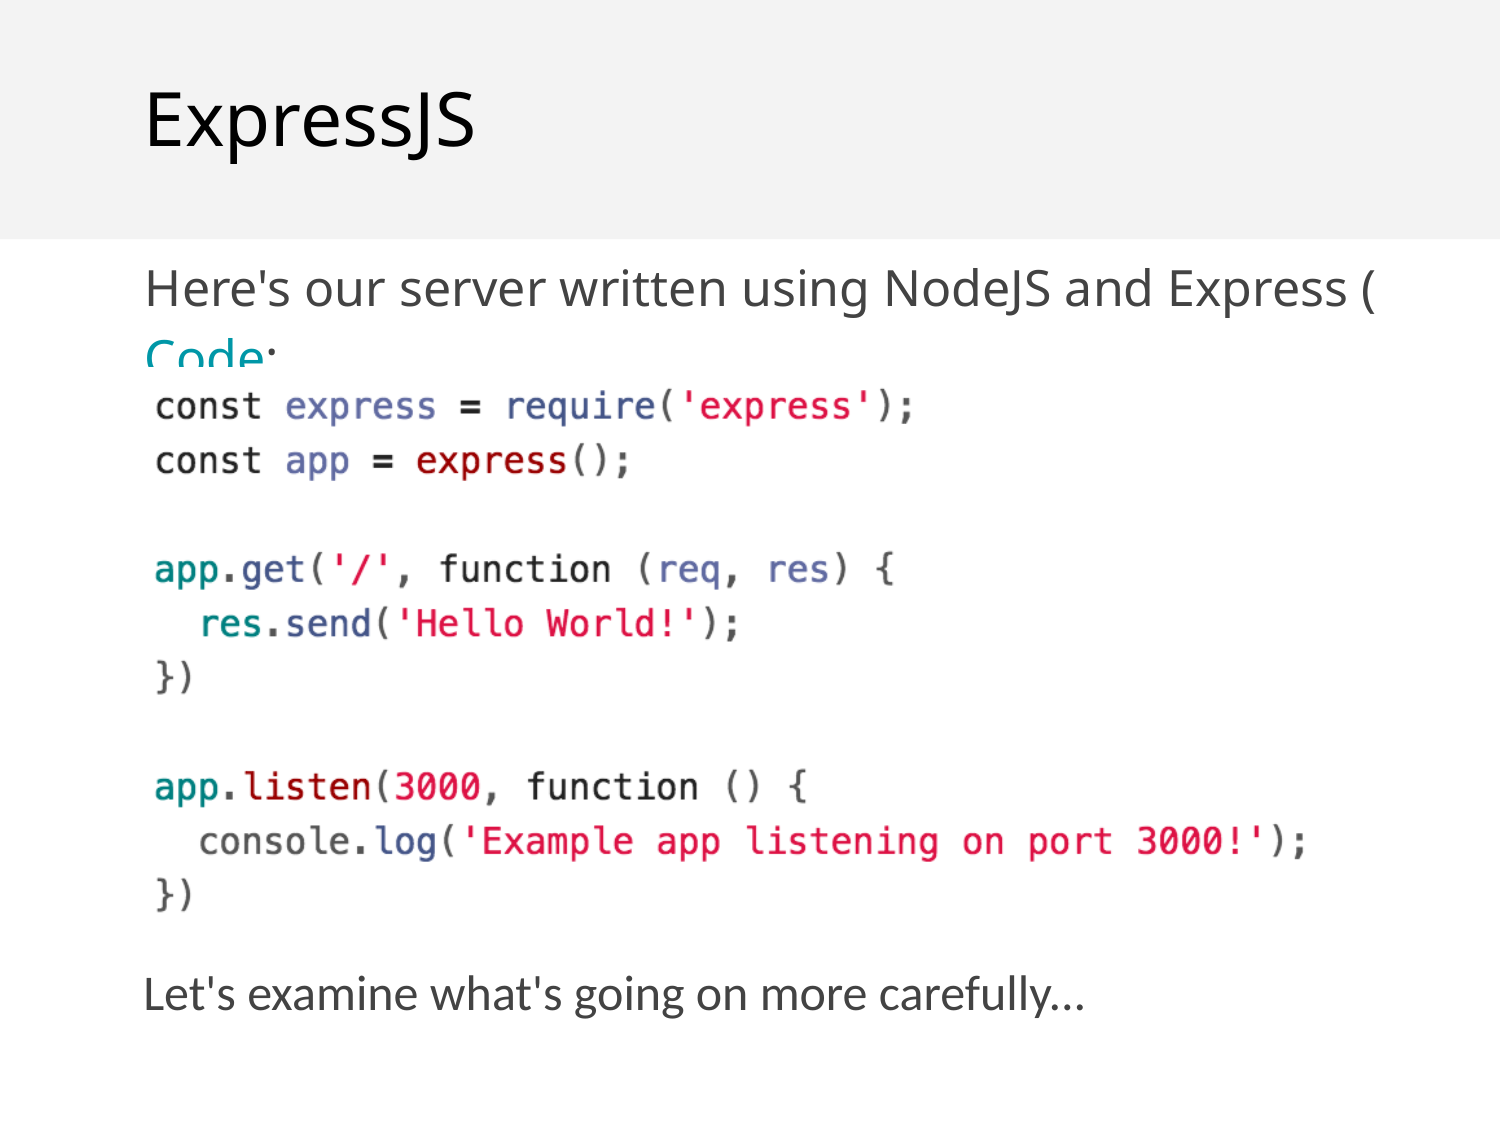

# ExpressJS
Here's our server written using NodeJS and Express (Code:
Let's examine what's going on more carefully...